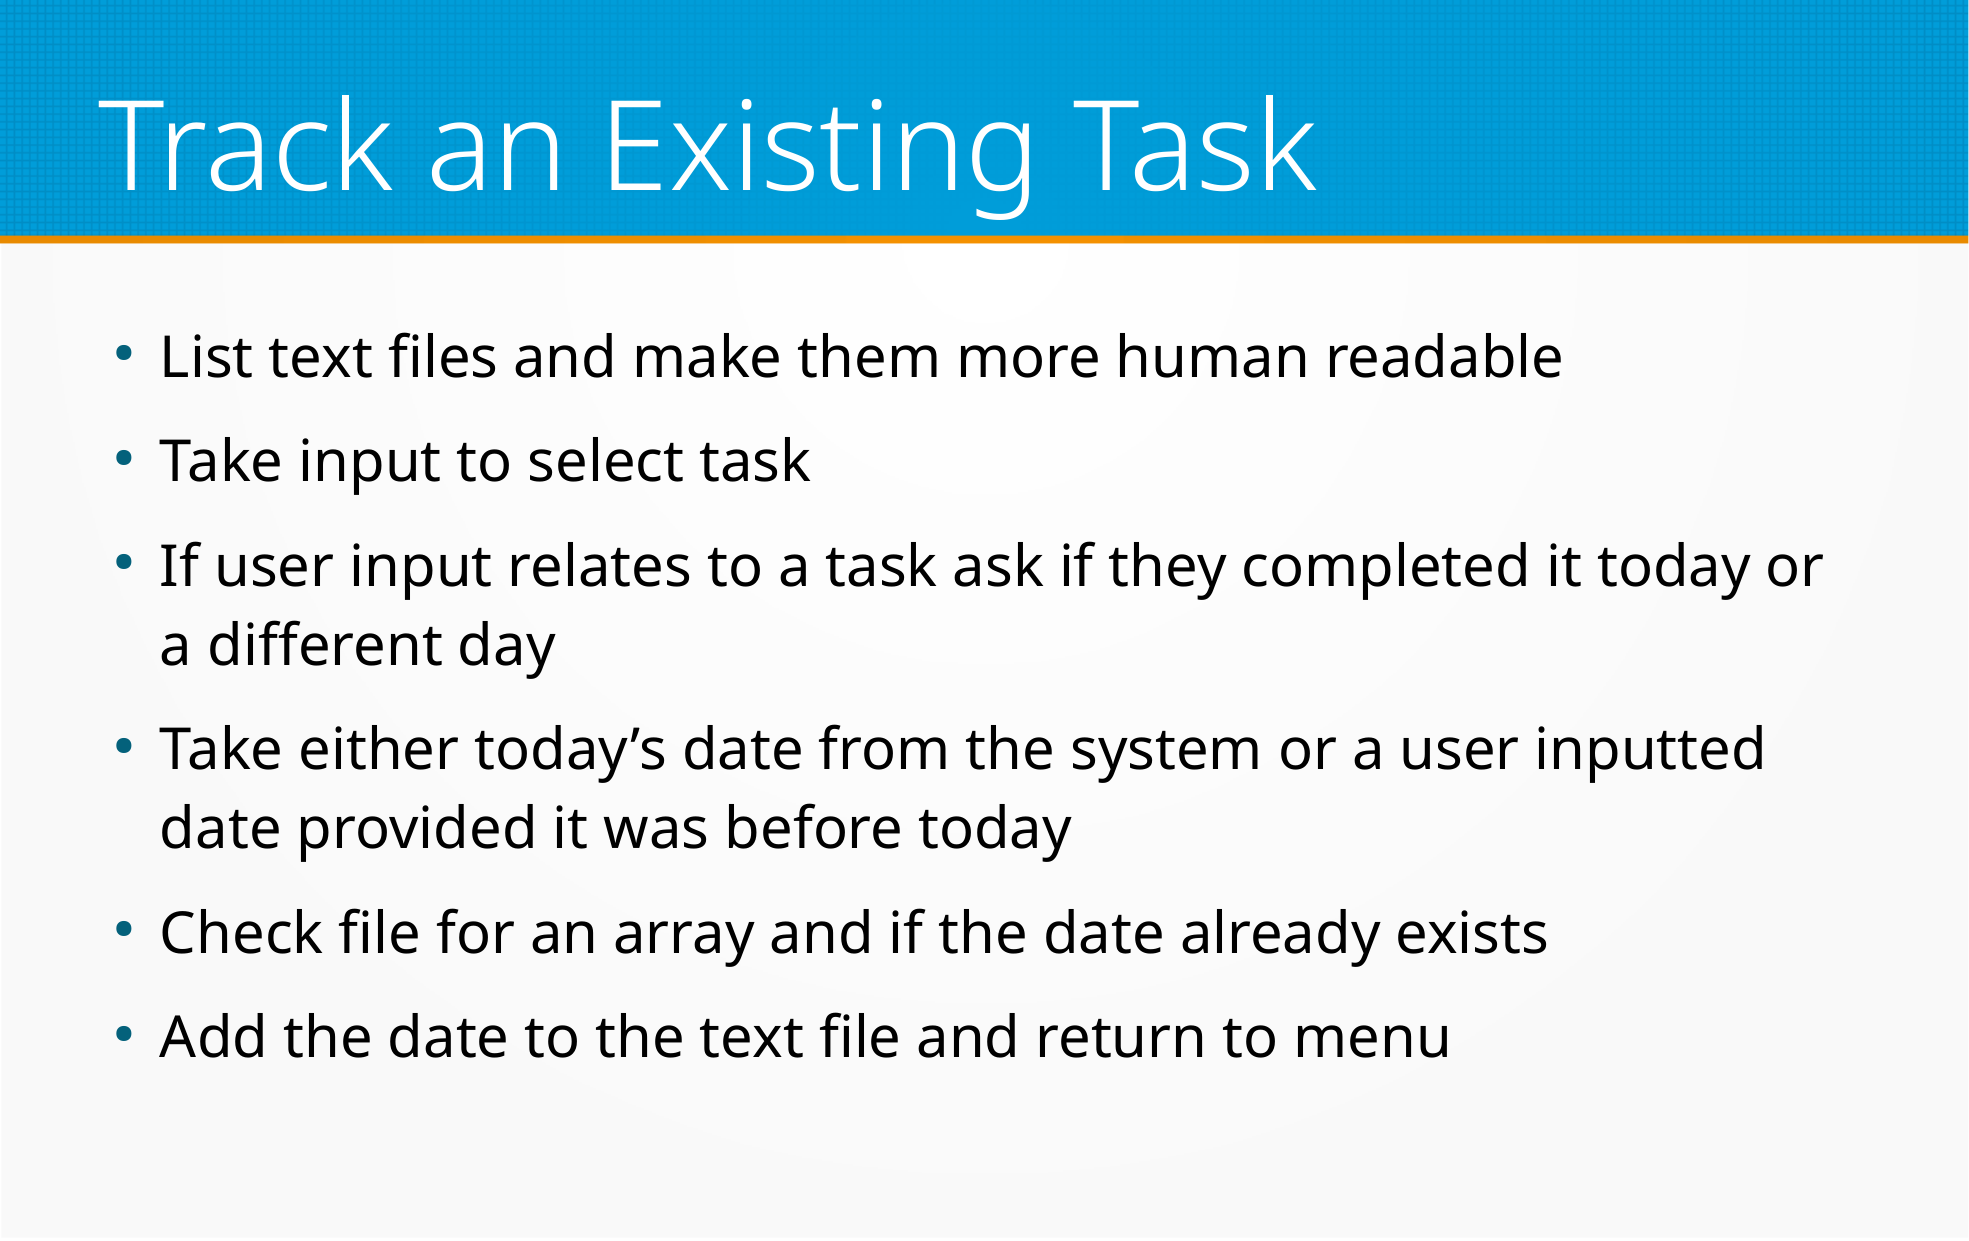

# Track an Existing Task
List text files and make them more human readable
Take input to select task
If user input relates to a task ask if they completed it today or a different day
Take either today’s date from the system or a user inputted date provided it was before today
Check file for an array and if the date already exists
Add the date to the text file and return to menu